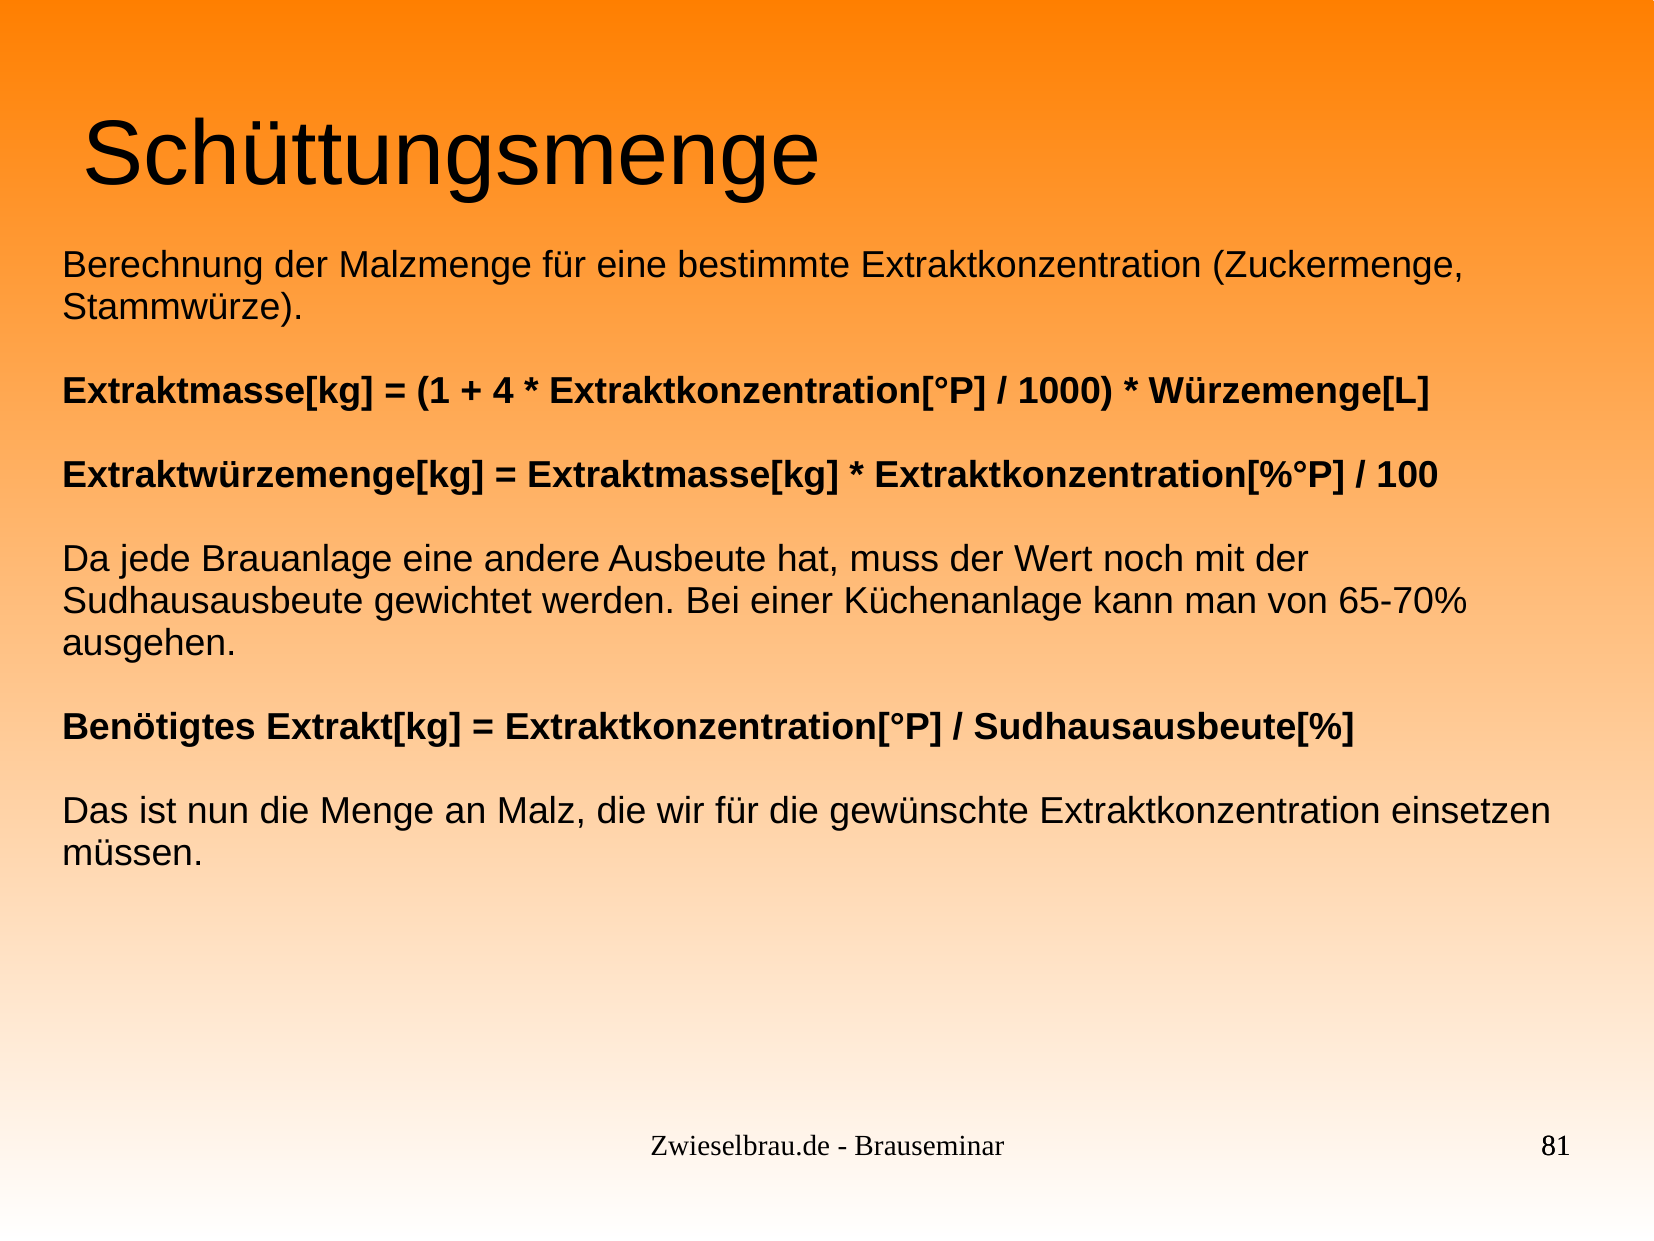

# Schüttungsmenge
Berechnung der Malzmenge für eine bestimmte Extraktkonzentration (Zuckermenge, Stammwürze).
Extraktmasse[kg] = (1 + 4 * Extraktkonzentration[°P] / 1000) * Würzemenge[L]
Extraktwürzemenge[kg] = Extraktmasse[kg] * Extraktkonzentration[%°P] / 100
Da jede Brauanlage eine andere Ausbeute hat, muss der Wert noch mit der Sudhausausbeute gewichtet werden. Bei einer Küchenanlage kann man von 65-70% ausgehen.
Benötigtes Extrakt[kg] = Extraktkonzentration[°P] / Sudhausausbeute[%]
Das ist nun die Menge an Malz, die wir für die gewünschte Extraktkonzentration einsetzen müssen.
Zwieselbrau.de - Brauseminar
81